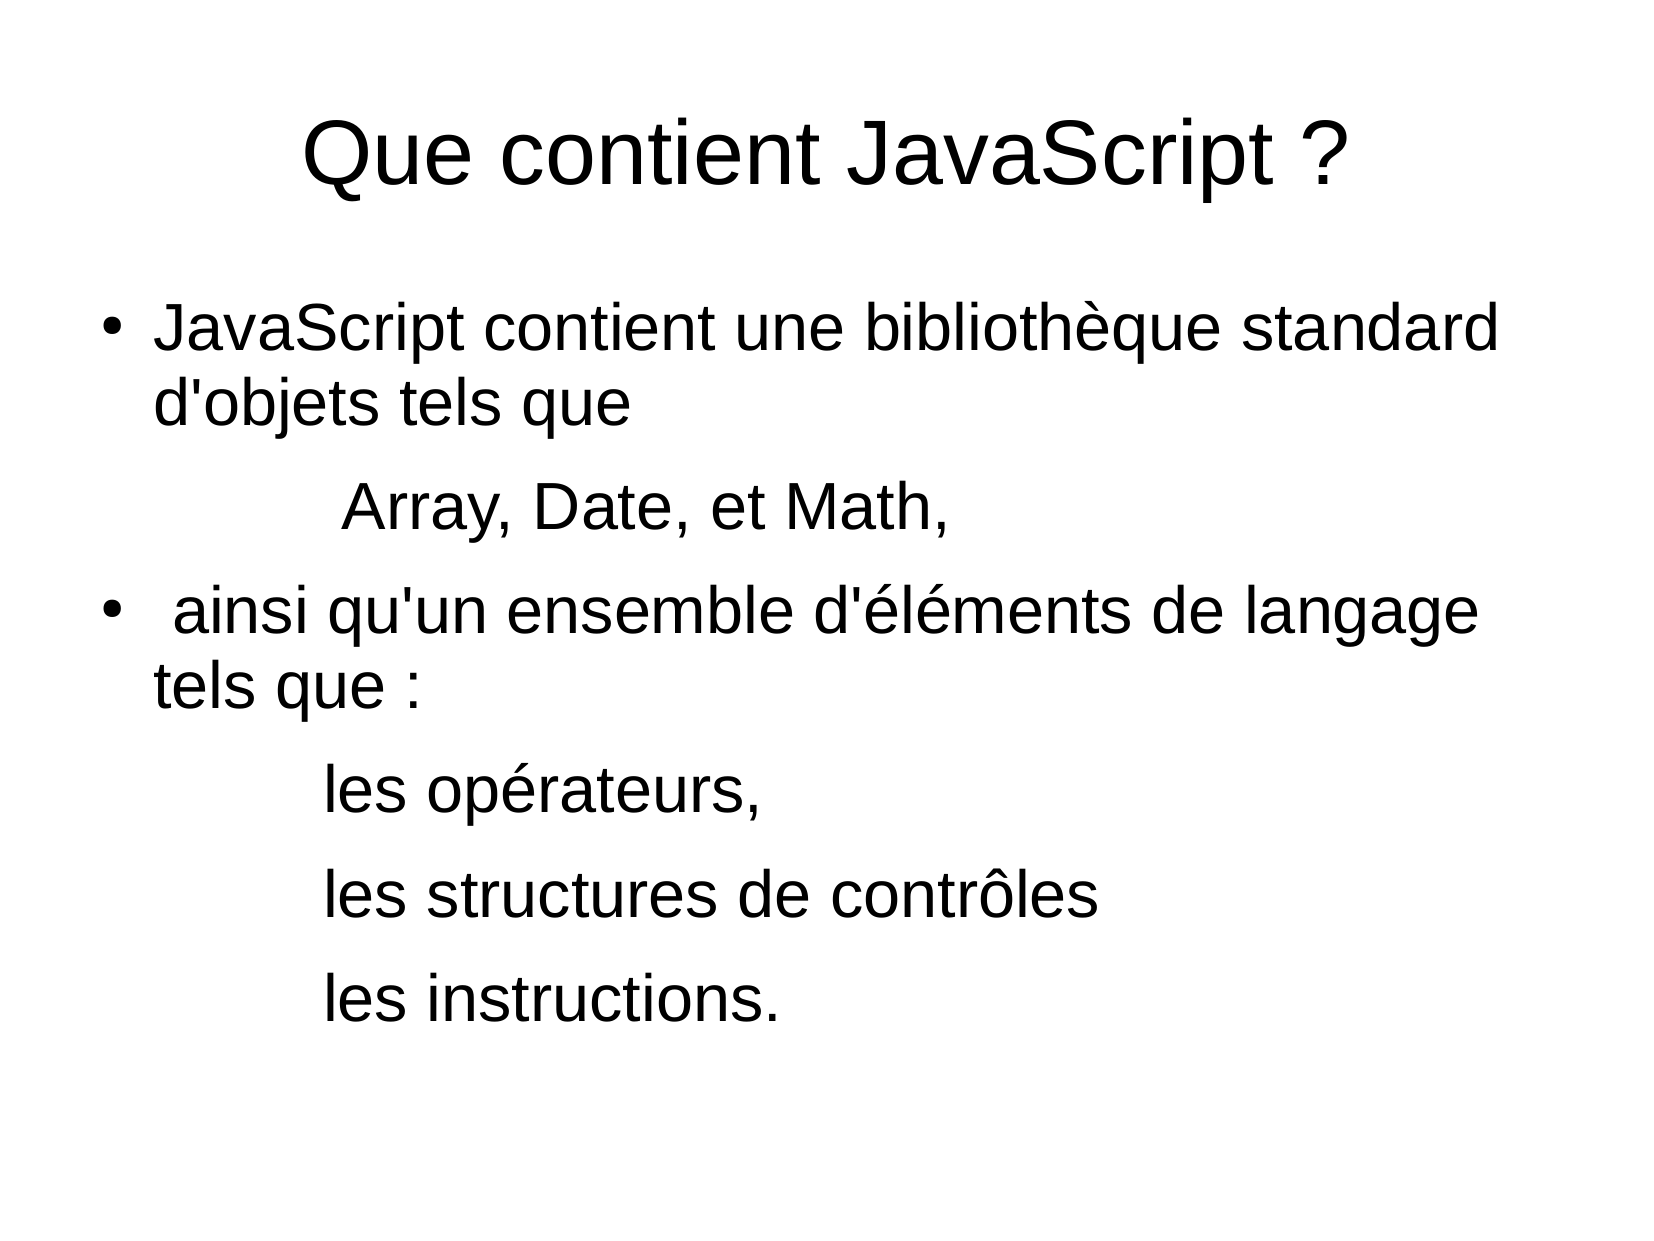

# Que contient JavaScript ?
JavaScript contient une bibliothèque standard d'objets tels que
 Array, Date, et Math,
 ainsi qu'un ensemble d'éléments de langage tels que :
 les opérateurs,
 les structures de contrôles
 les instructions.